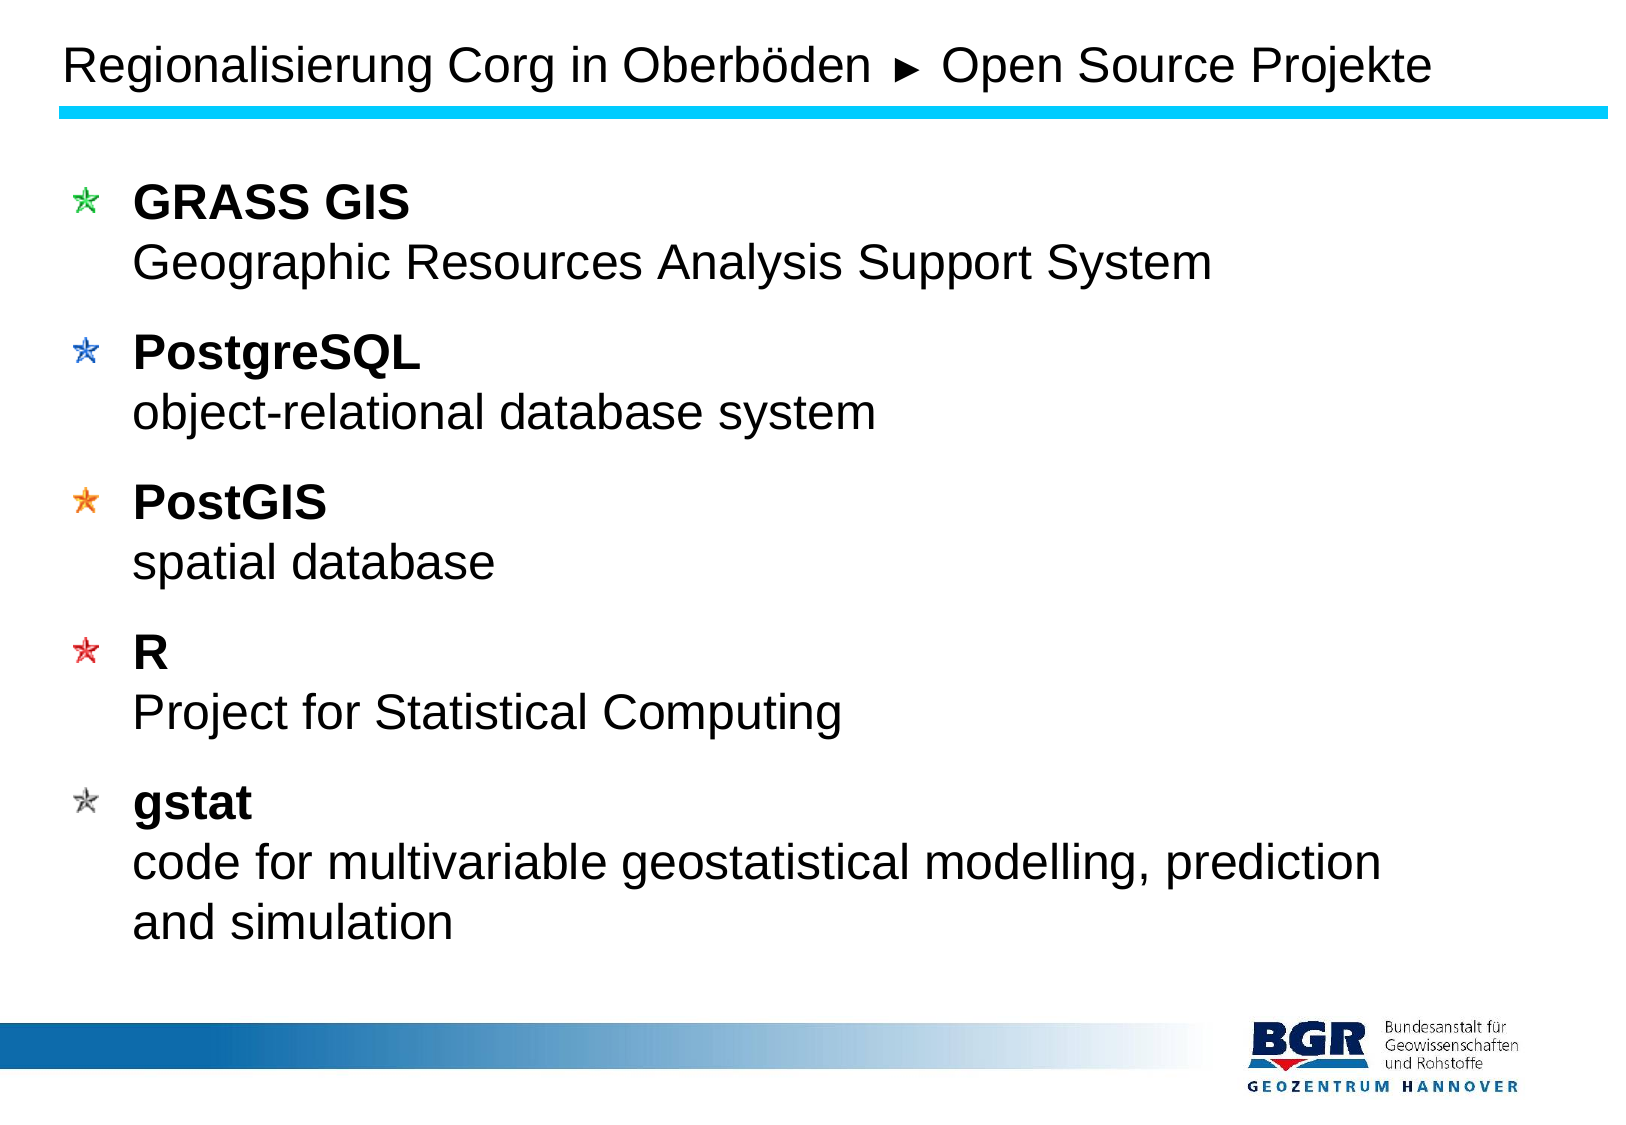

Regionalisierung Corg in Oberböden ► Open Source Projekte
 	GRASS GIS
	Geographic Resources Analysis Support System
 	PostgreSQL
	object-relational database system
 	PostGIS
	spatial database
 	R
	Project for Statistical Computing
 	gstat
	code for multivariable geostatistical modelling, prediction
	and simulation